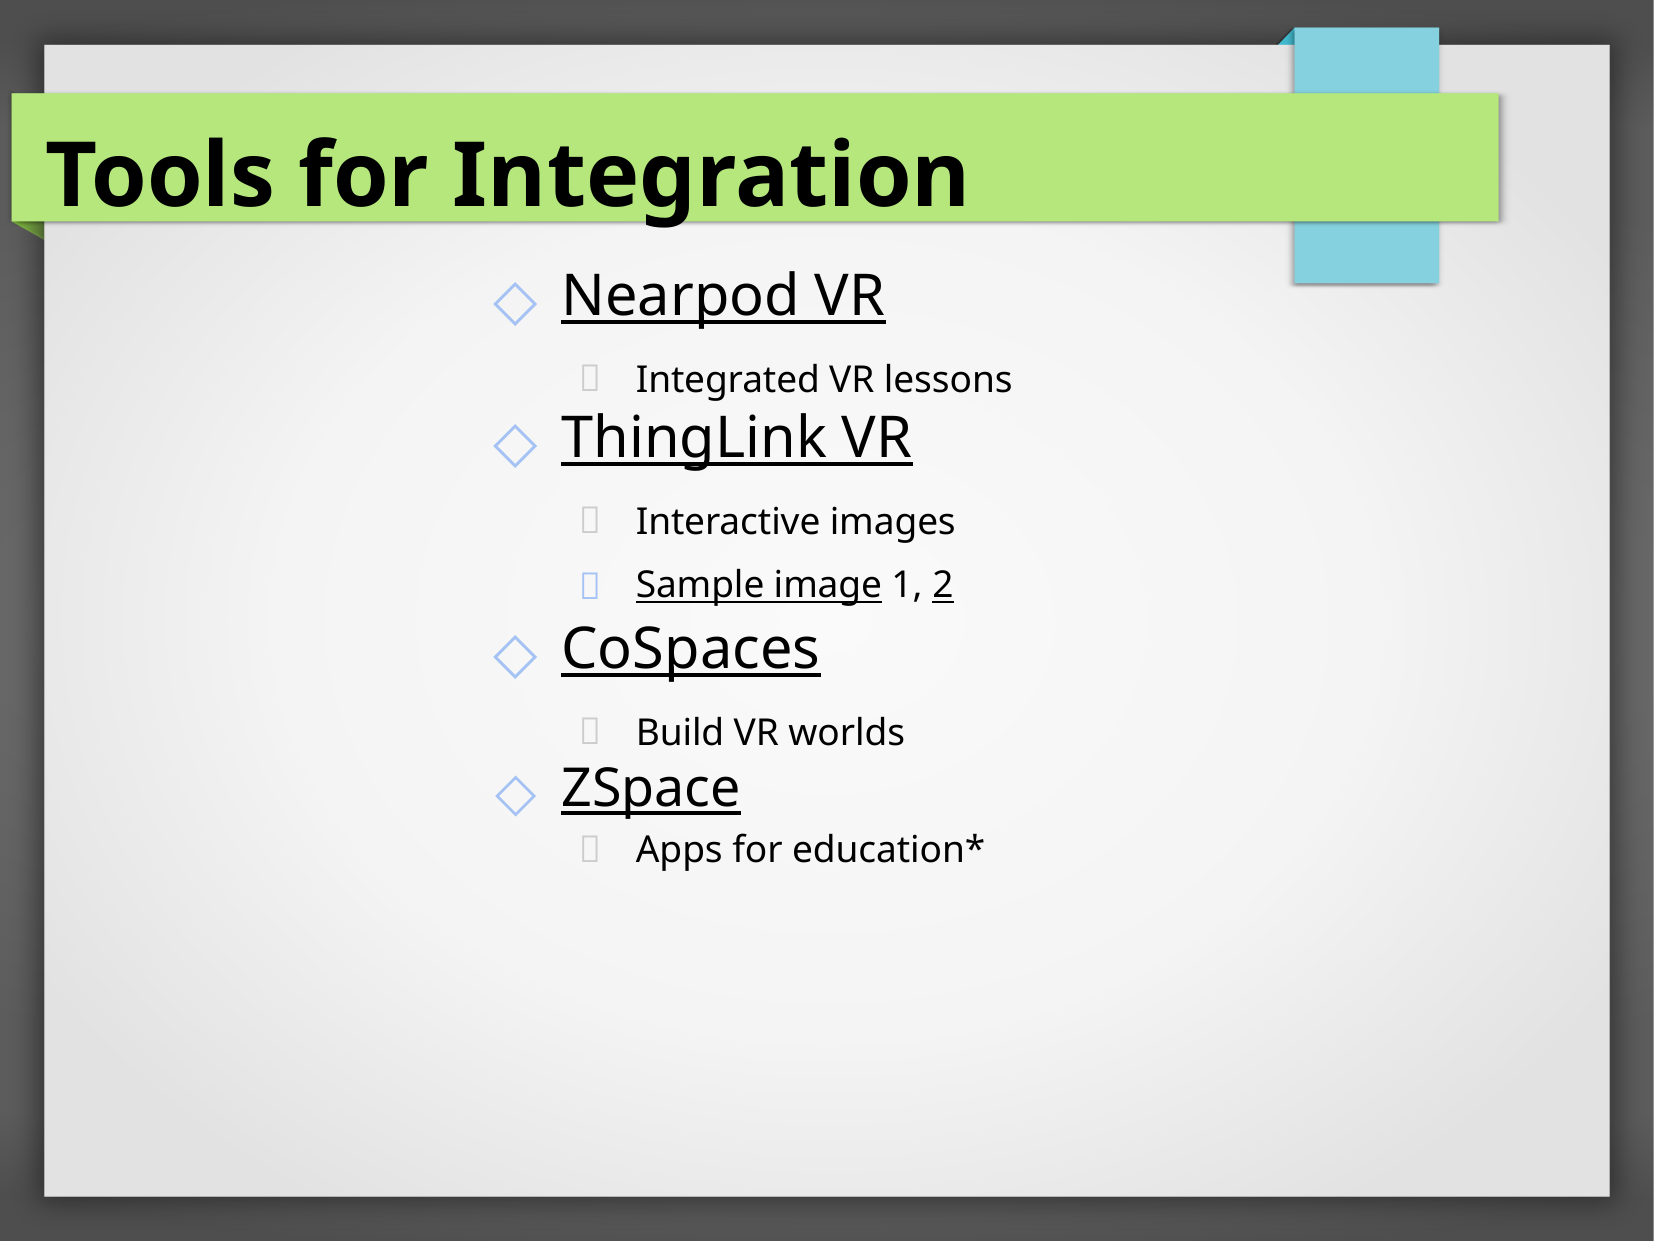

# Tools for Integration
Nearpod VR
Integrated VR lessons
ThingLink VR
Interactive images
Sample image 1, 2
CoSpaces
Build VR worlds
ZSpace
Apps for education*